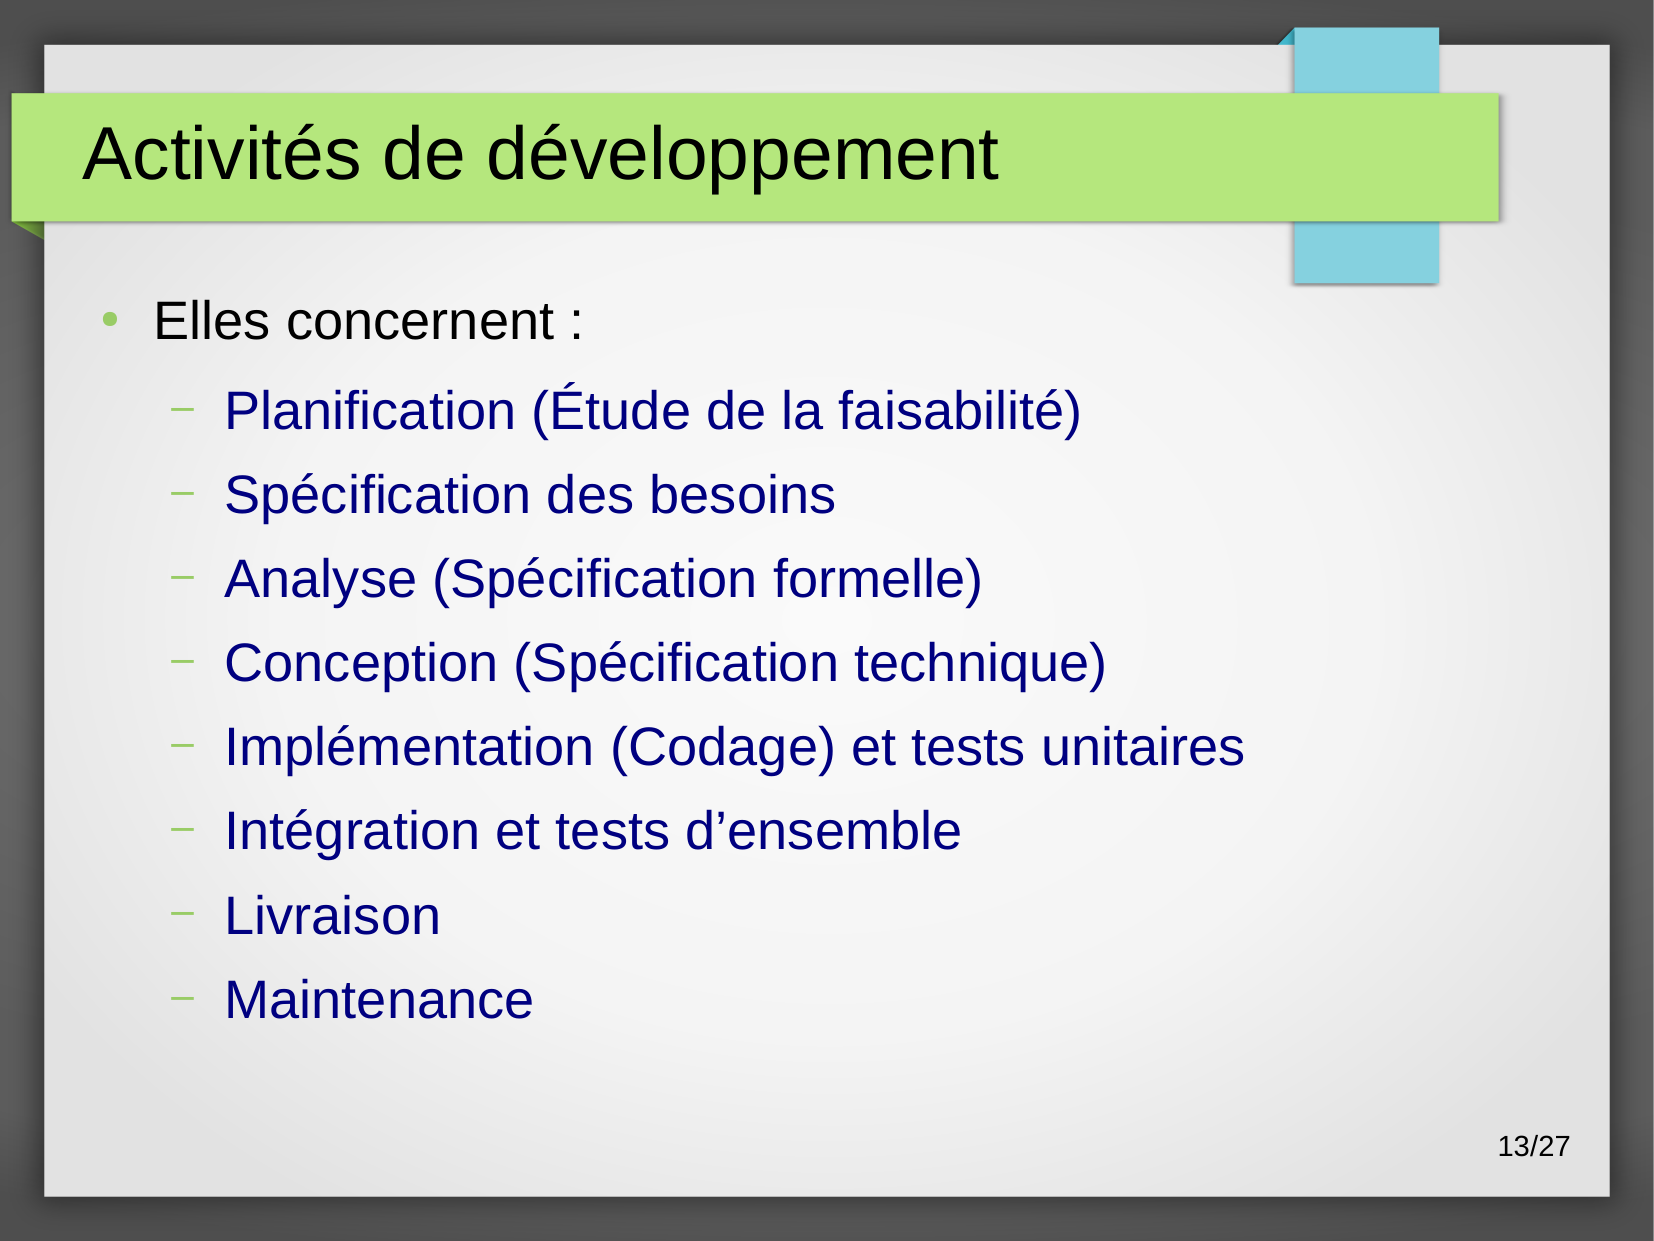

# Activités de développement
Elles concernent :
Planification (Étude de la faisabilité)
Spécification des besoins
Analyse (Spécification formelle)
Conception (Spécification technique)
Implémentation (Codage) et tests unitaires
Intégration et tests d’ensemble
Livraison
Maintenance
13